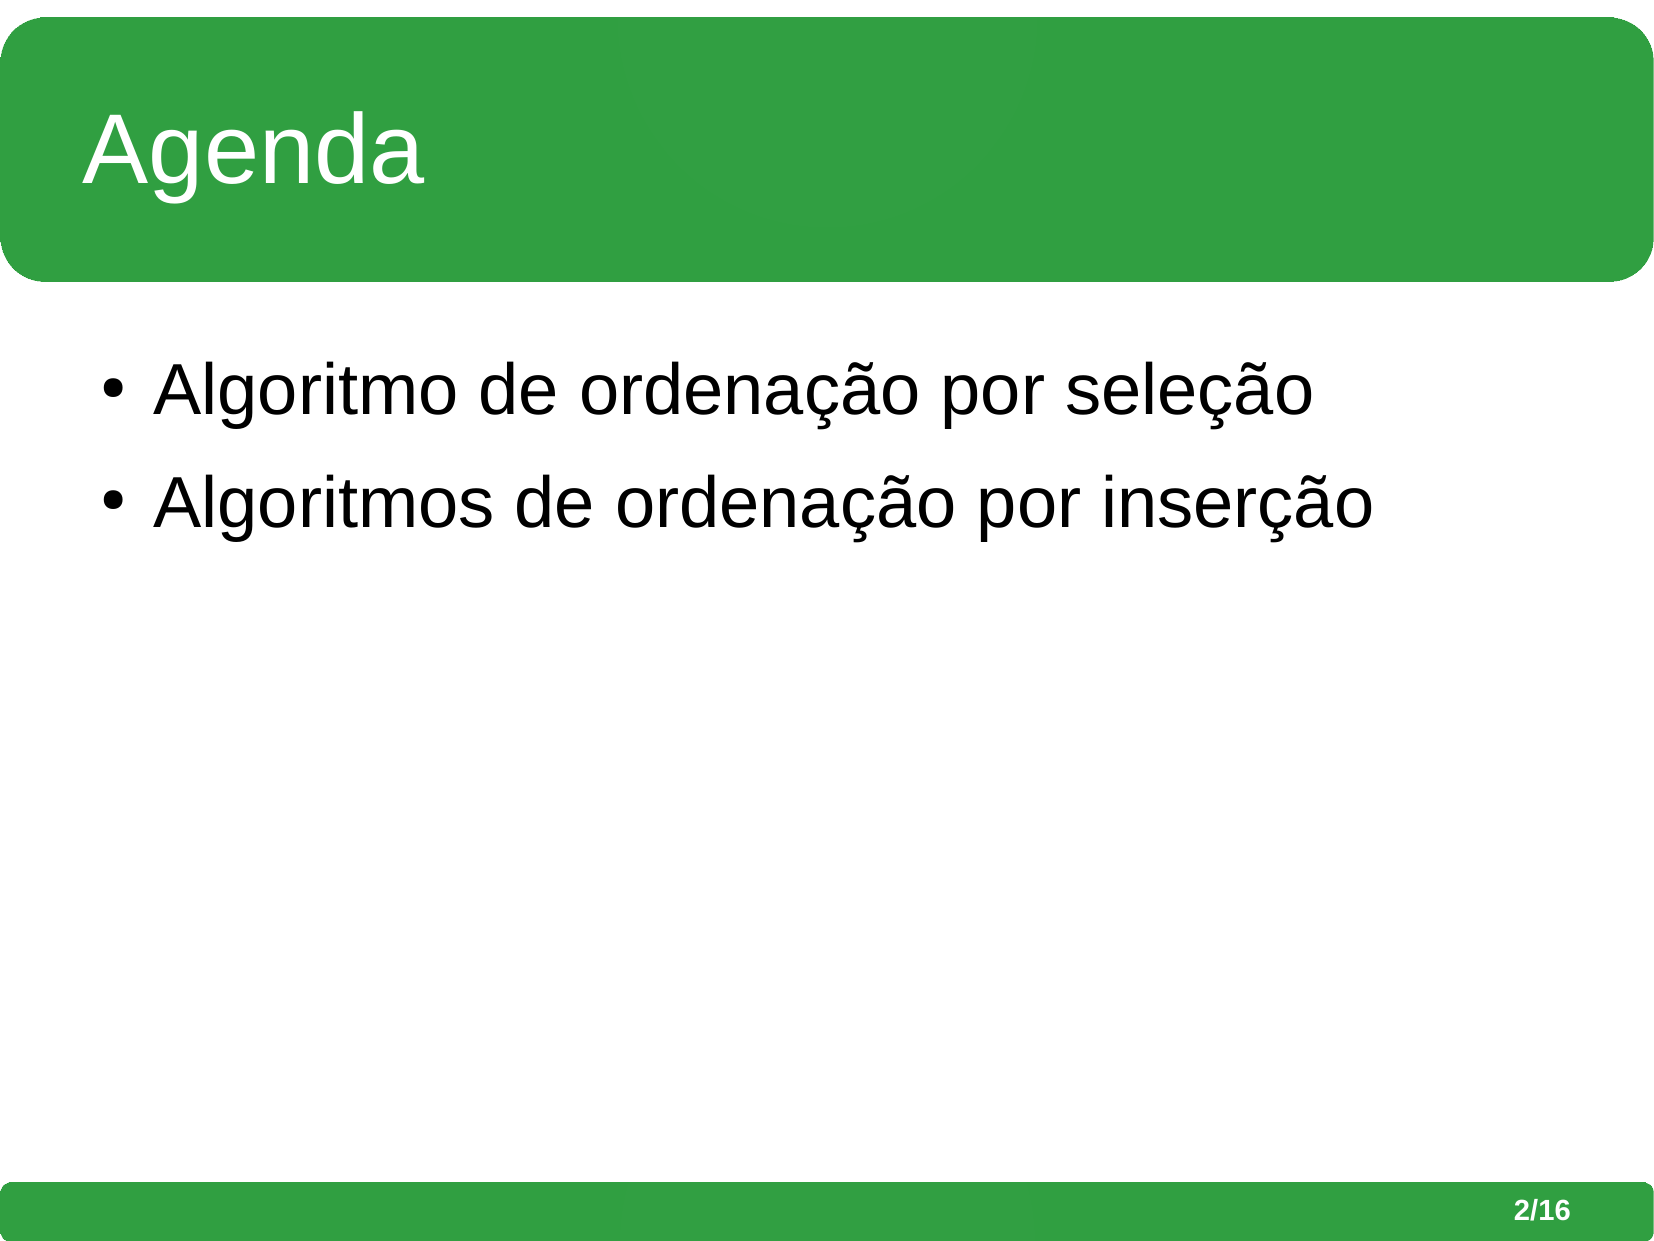

# Agenda
Algoritmo de ordenação por seleção
Algoritmos de ordenação por inserção
2